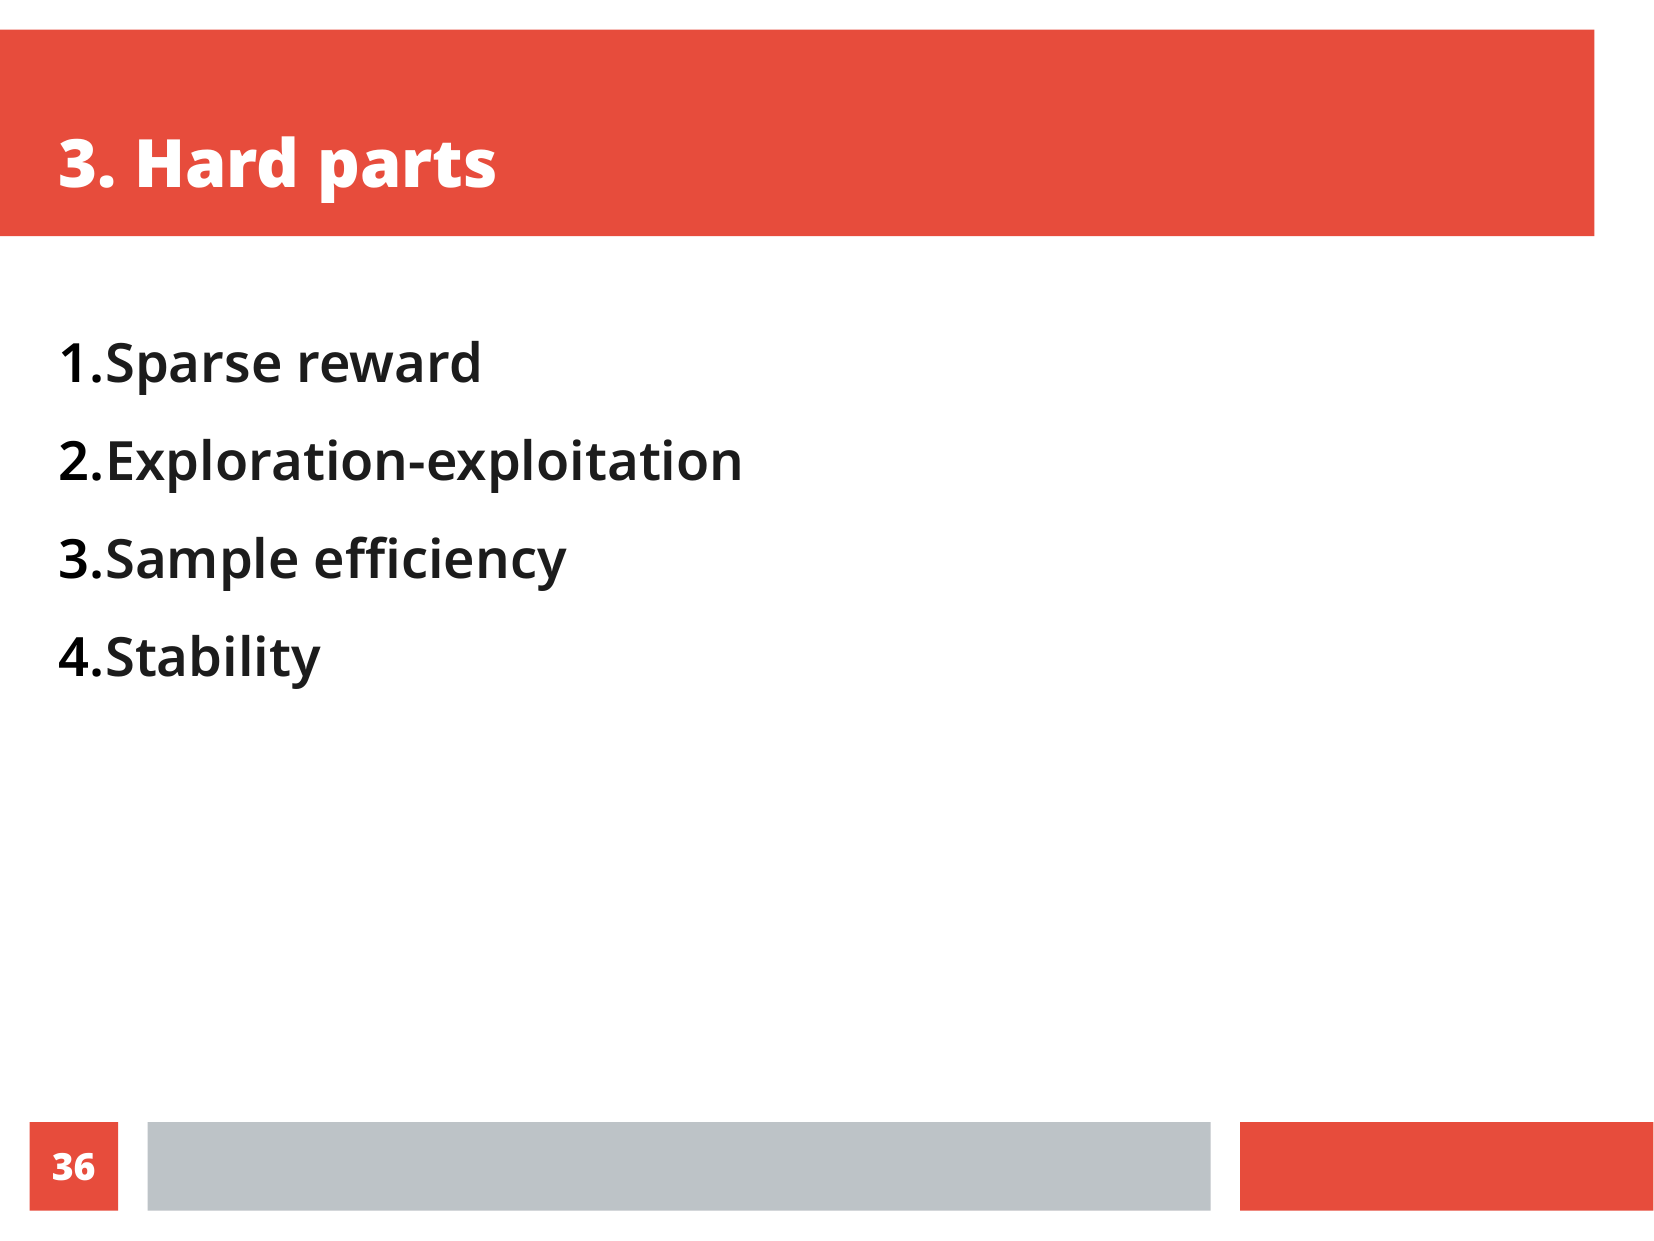

# 3. Hard parts
Sparse reward
Exploration-exploitation
Sample efficiency
Stability
36